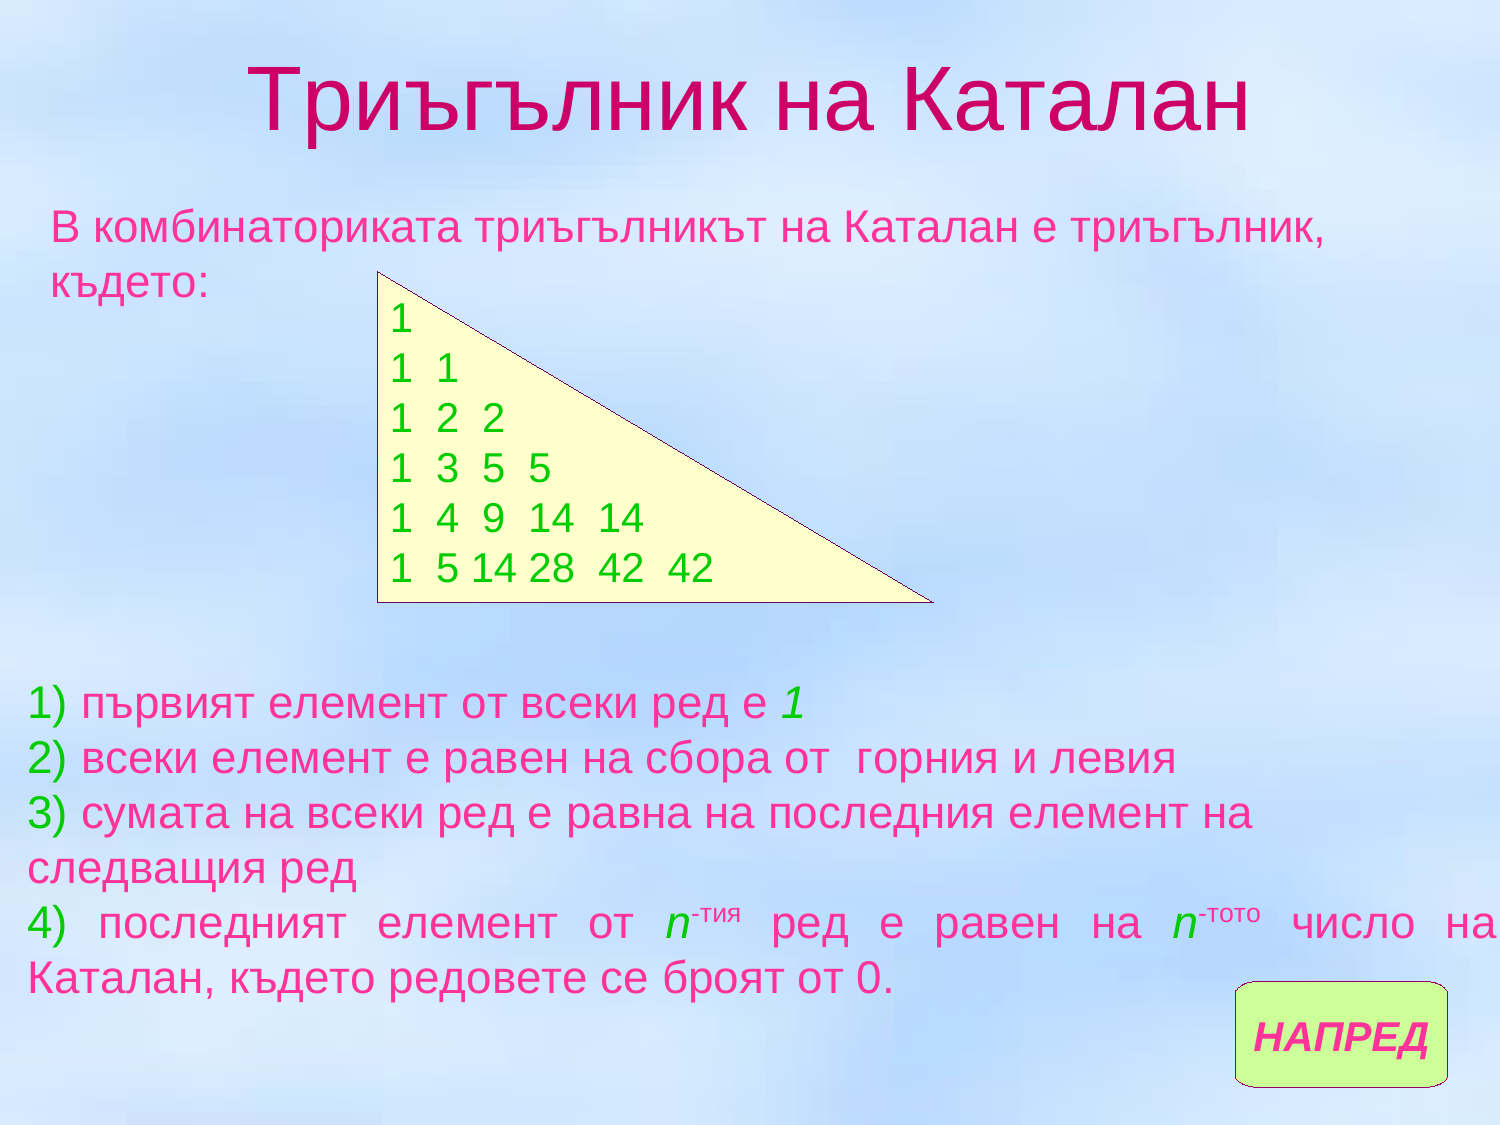

# Триъгълник на Каталан
В комбинаториката триъгълникът на Каталан е триъгълник, където:
1
1 1
1 2 2
1 3 5 5
1 4 9 14 14
1 5 14 28 42 42
1) първият елемент от всеки ред е 1
2) всеки елемент е равен на сбора от горния и левия
3) сумата на всеки ред е равна на последния елемент на следващия ред
4) последният елемент от n-тия ред е равен на n-тото число на Каталан, където редовете се броят от 0.
НАПРЕД